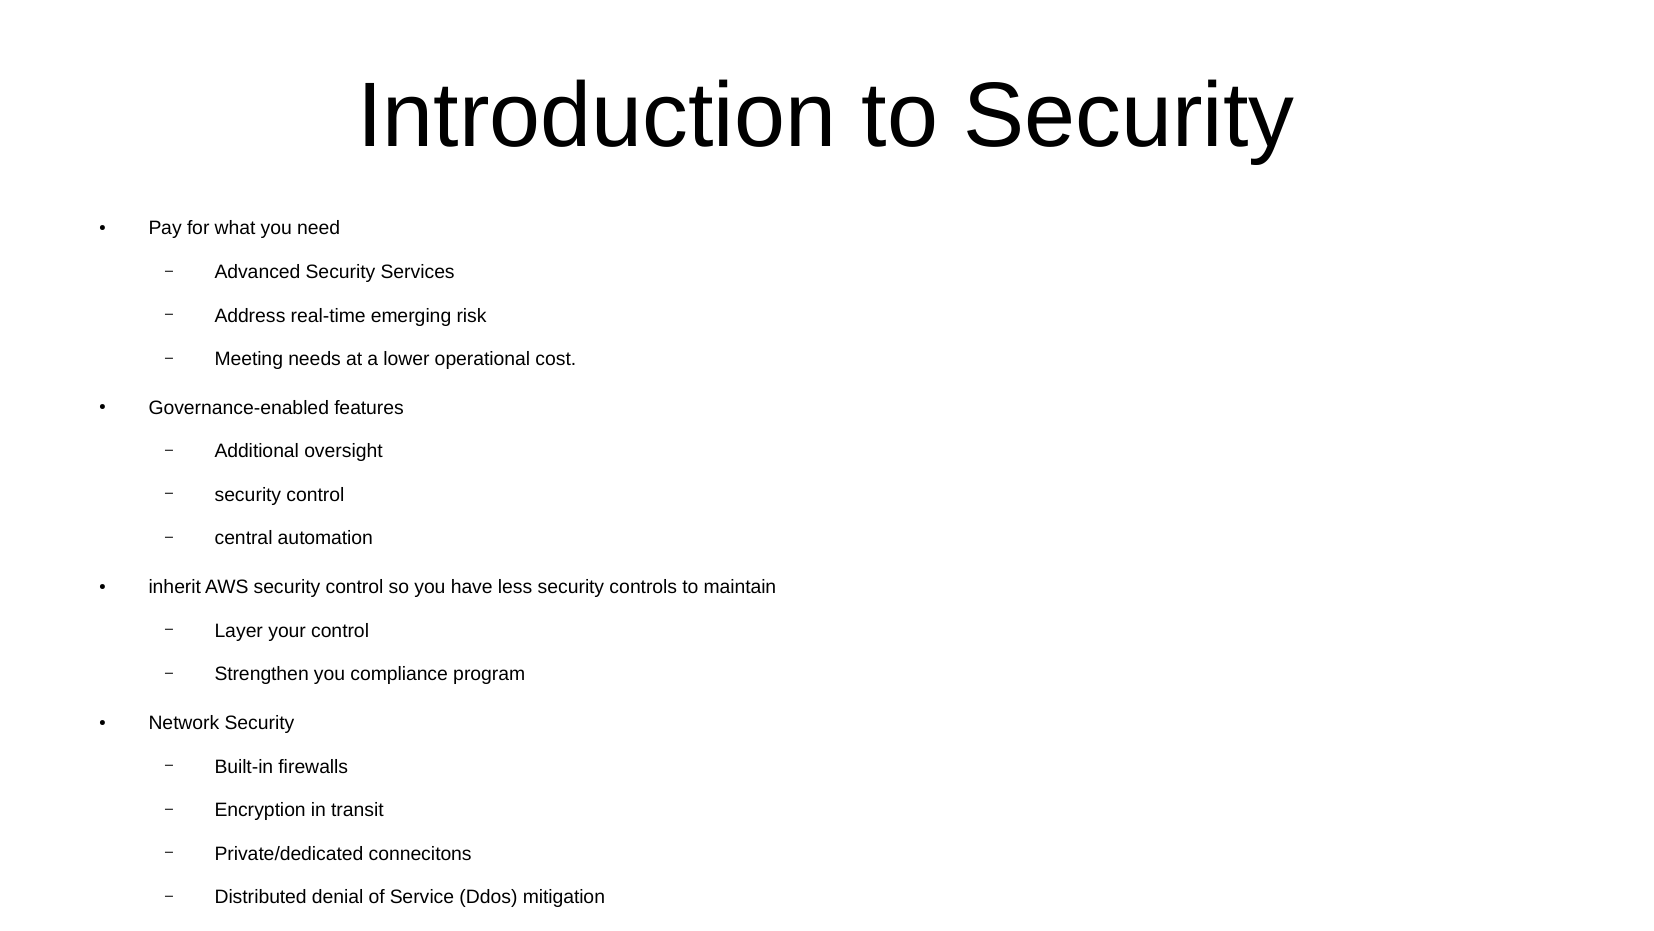

# Introduction to Security
Pay for what you need
Advanced Security Services
Address real-time emerging risk
Meeting needs at a lower operational cost.
Governance-enabled features
Additional oversight
security control
central automation
inherit AWS security control so you have less security controls to maintain
Layer your control
Strengthen you compliance program
Network Security
Built-in firewalls
Encryption in transit
Private/dedicated connecitons
Distributed denial of Service (Ddos) mitigation